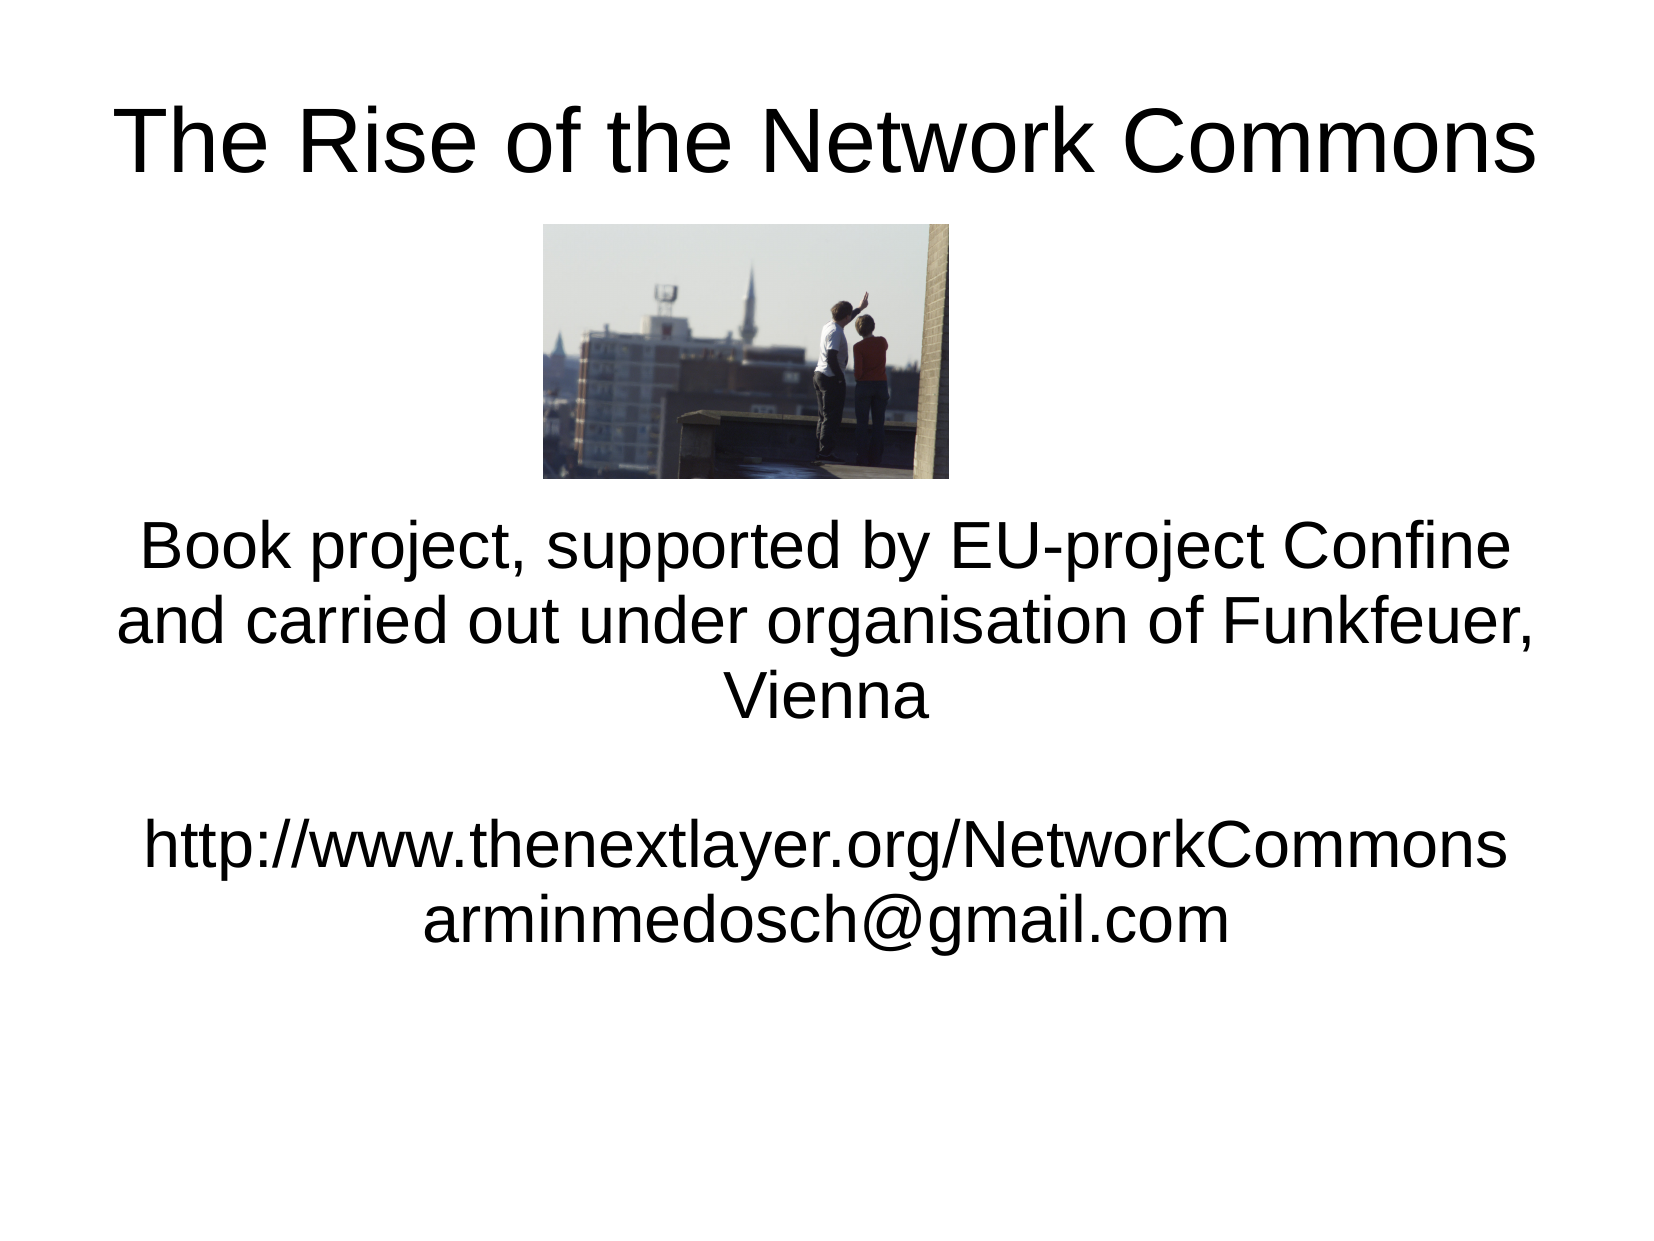

# The Rise of the Network Commons
Book project, supported by EU-project Confine and carried out under organisation of Funkfeuer, Vienna
http://www.thenextlayer.org/NetworkCommons
arminmedosch@gmail.com